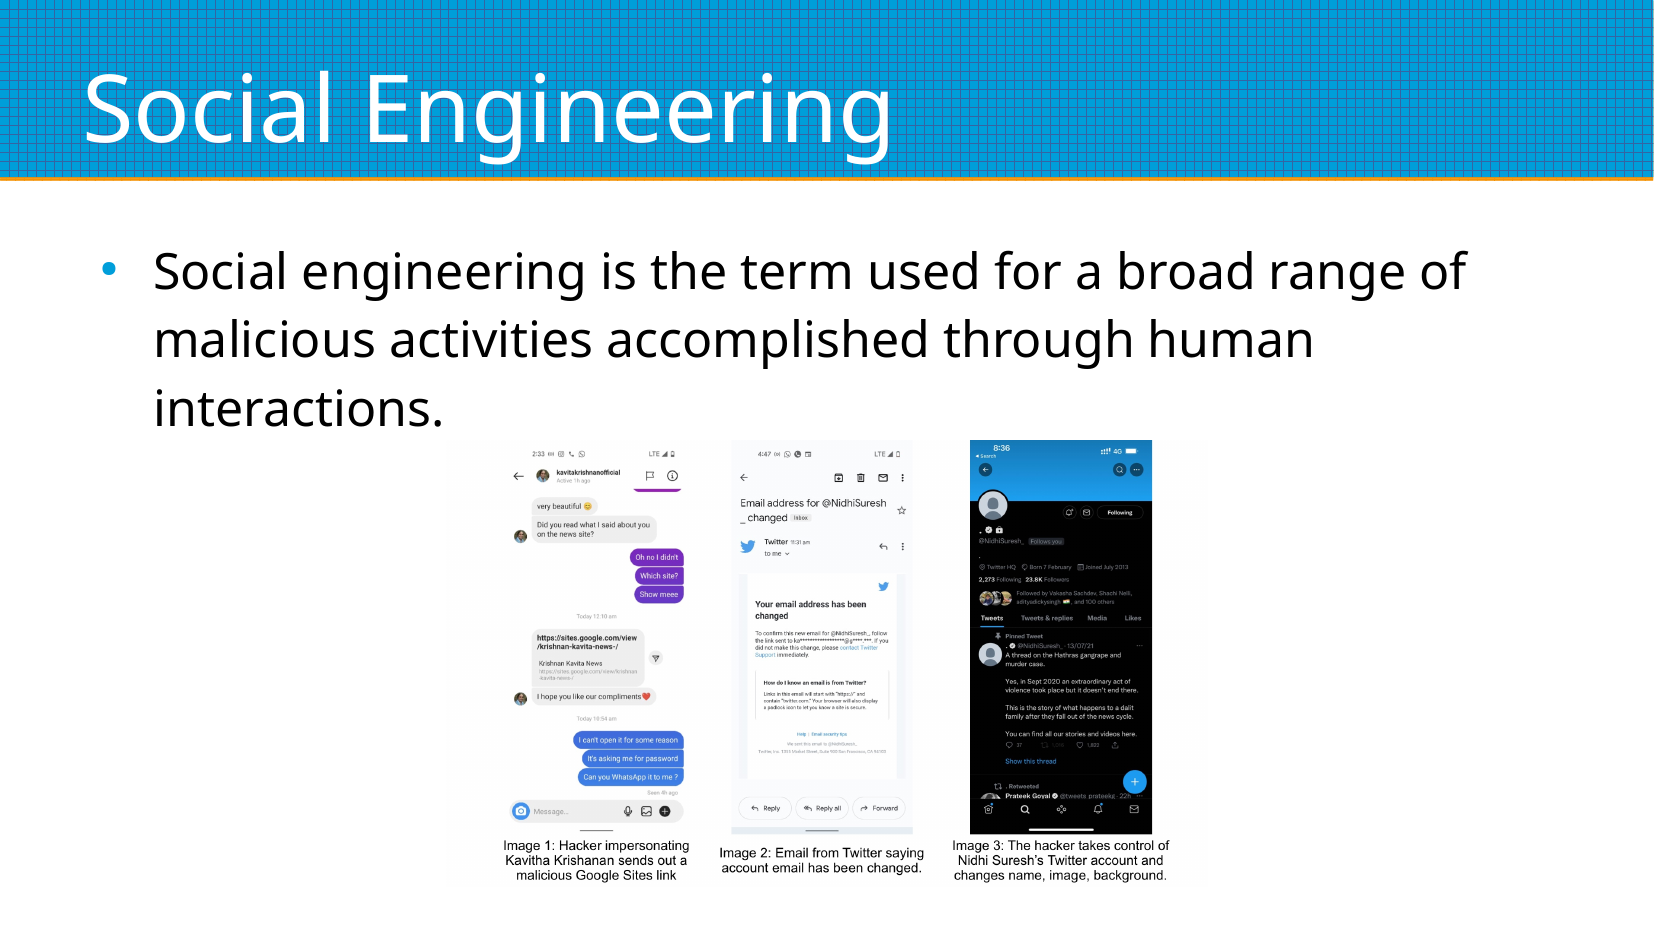

# Social Engineering
Social engineering is the term used for a broad range of malicious activities accomplished through human interactions.